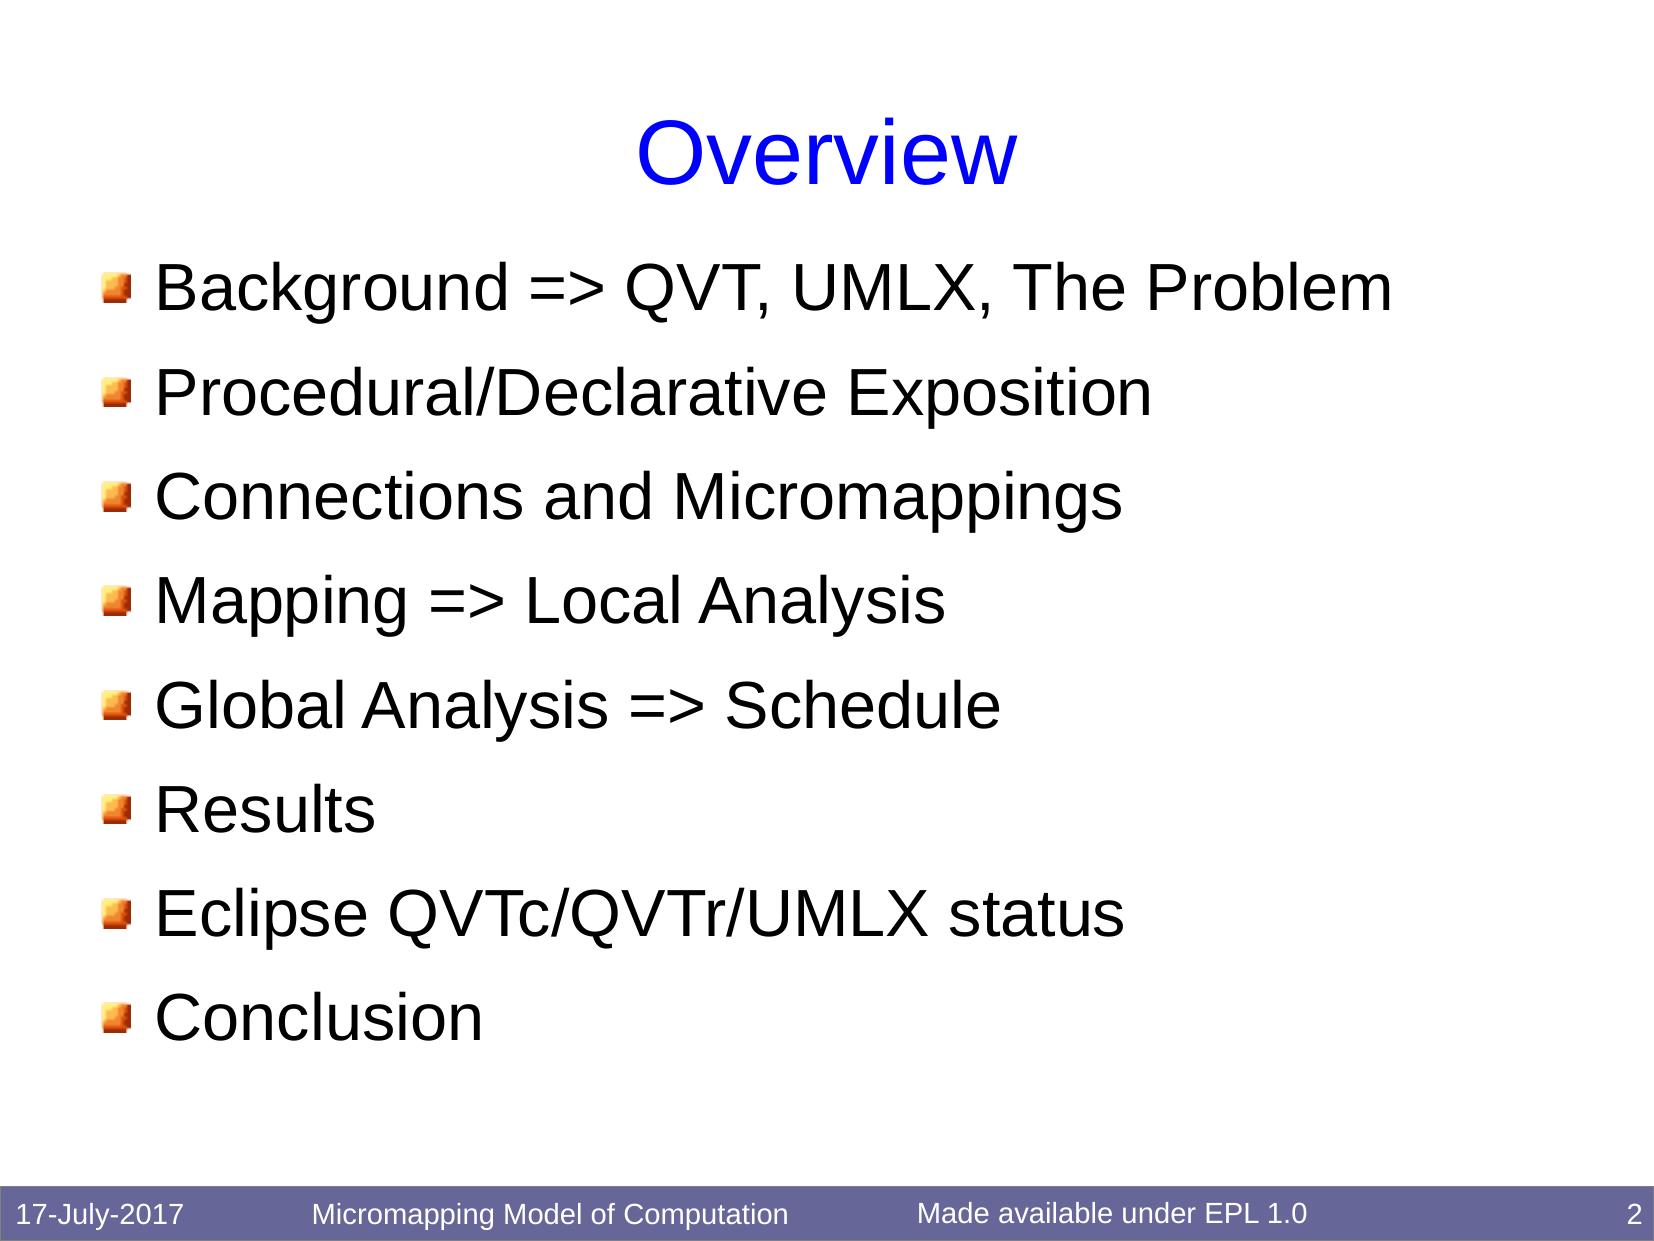

# Overview
Background => QVT, UMLX, The Problem
Procedural/Declarative Exposition
Connections and Micromappings
Mapping => Local Analysis
Global Analysis => Schedule
Results
Eclipse QVTc/QVTr/UMLX status
Conclusion
17-July-2017
Micromapping Model of Computation
2